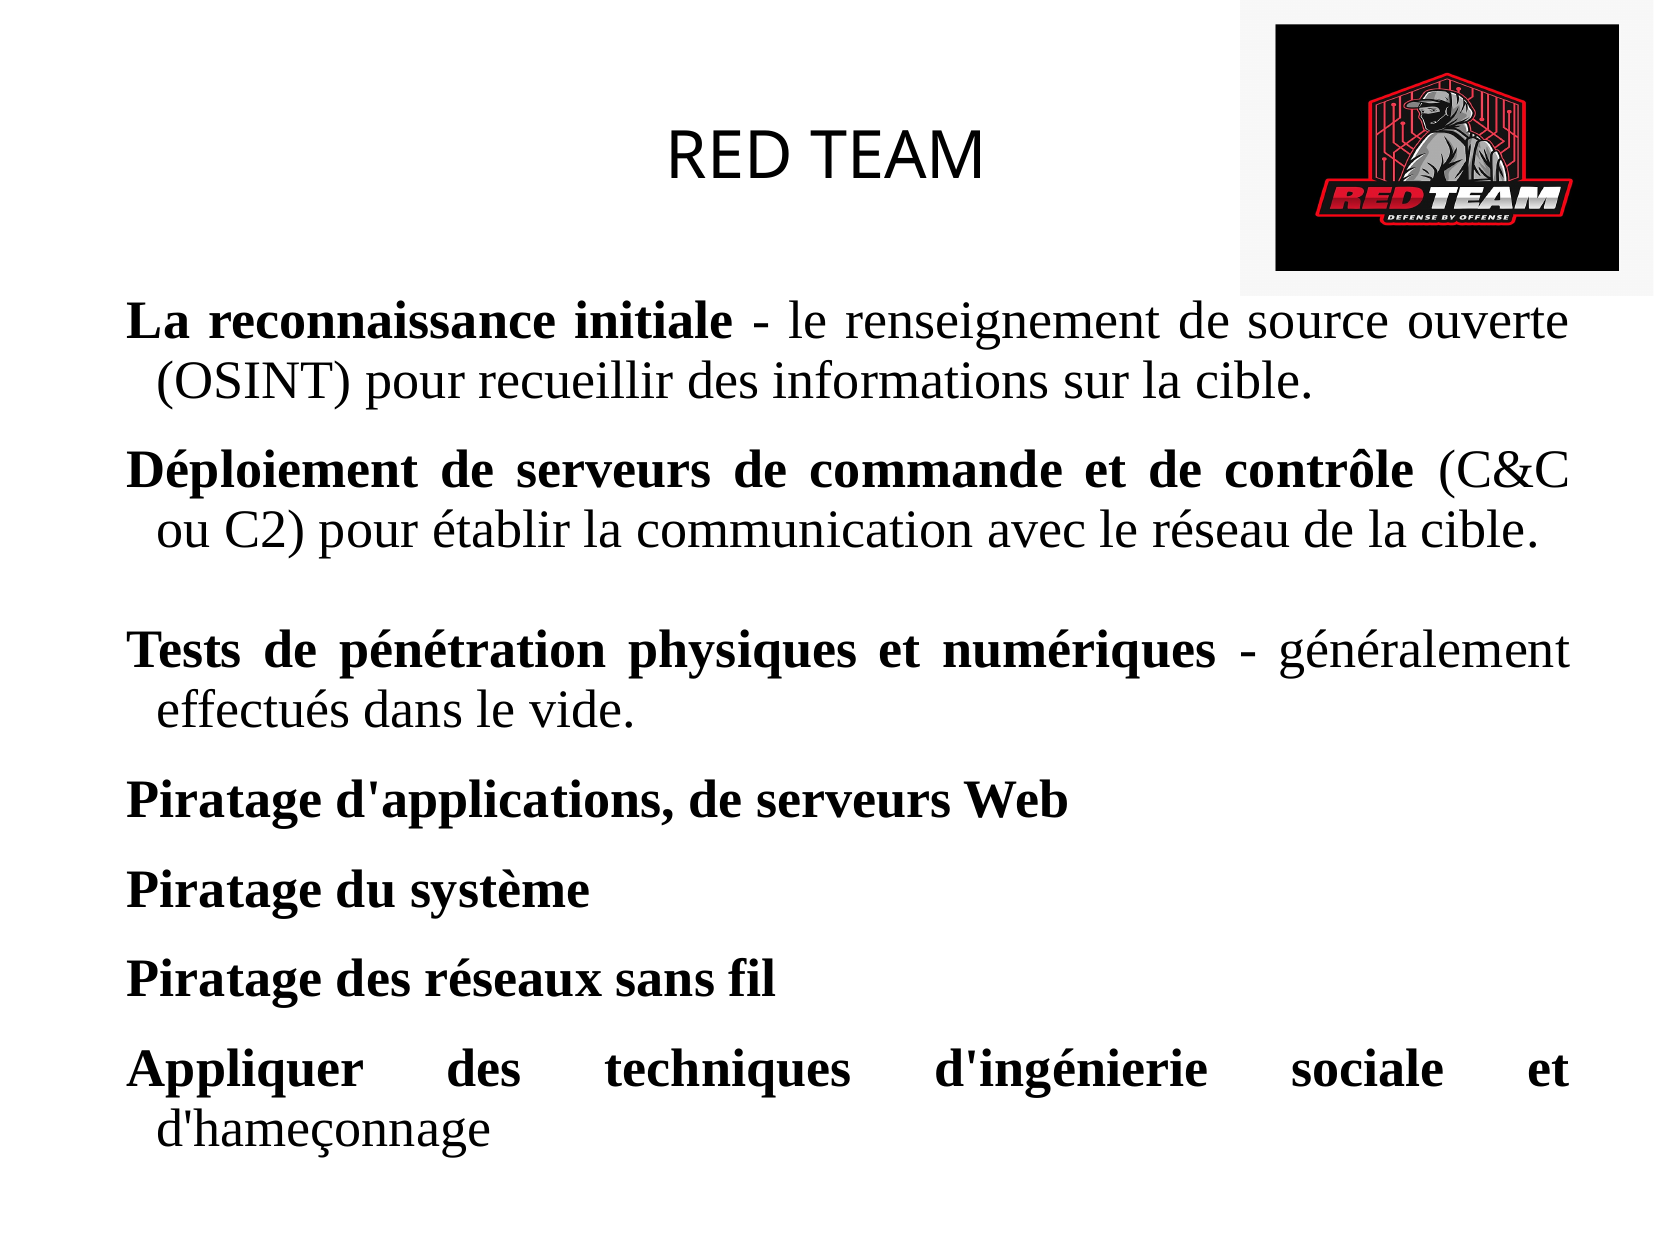

# RED TEAM
La reconnaissance initiale - le renseignement de source ouverte (OSINT) pour recueillir des informations sur la cible.
Déploiement de serveurs de commande et de contrôle (C&C ou C2) pour établir la communication avec le réseau de la cible.
Tests de pénétration physiques et numériques - généralement effectués dans le vide.
Piratage d'applications, de serveurs Web
Piratage du système
Piratage des réseaux sans fil
Appliquer des techniques d'ingénierie sociale et d'hameçonnage